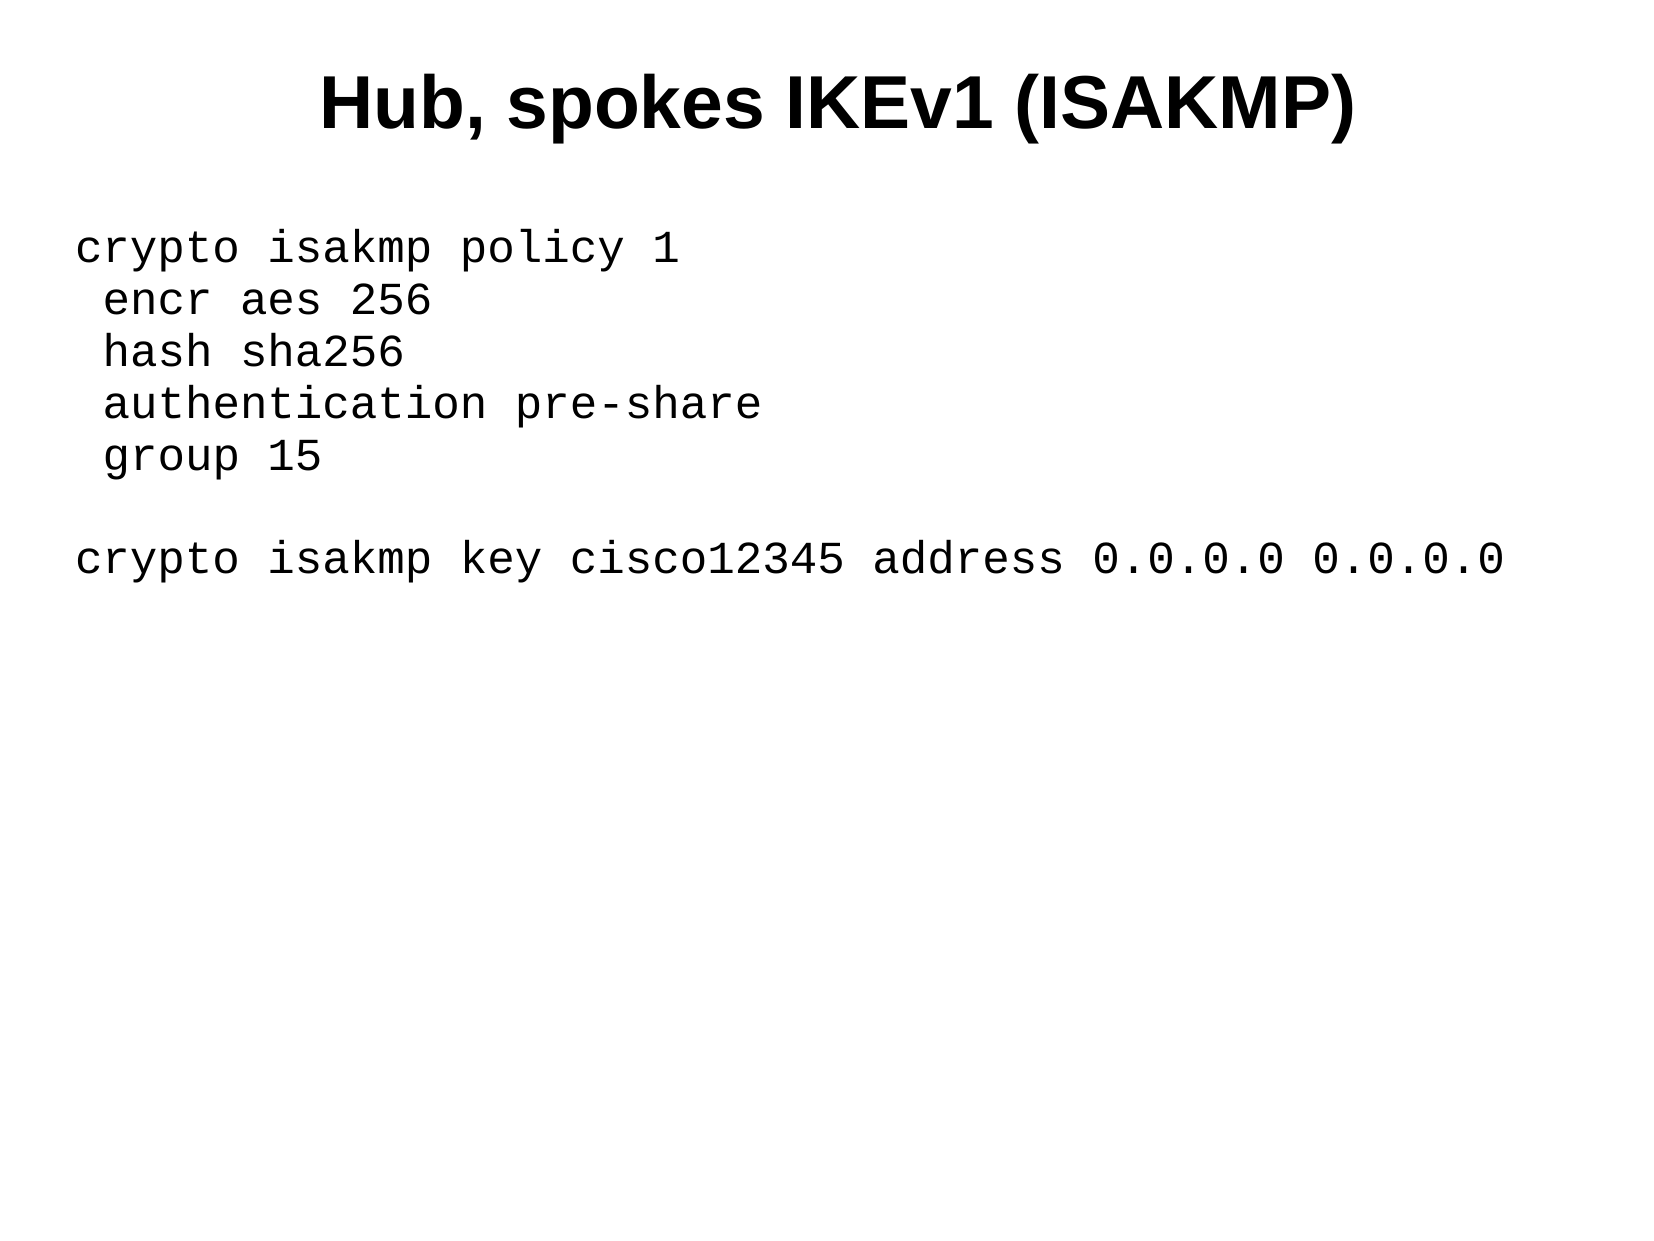

Hub, spokes IKEv1 (ISAKMP)
# crypto isakmp policy 1
 encr aes 256
 hash sha256
 authentication pre-share
 group 15
crypto isakmp key cisco12345 address 0.0.0.0 0.0.0.0